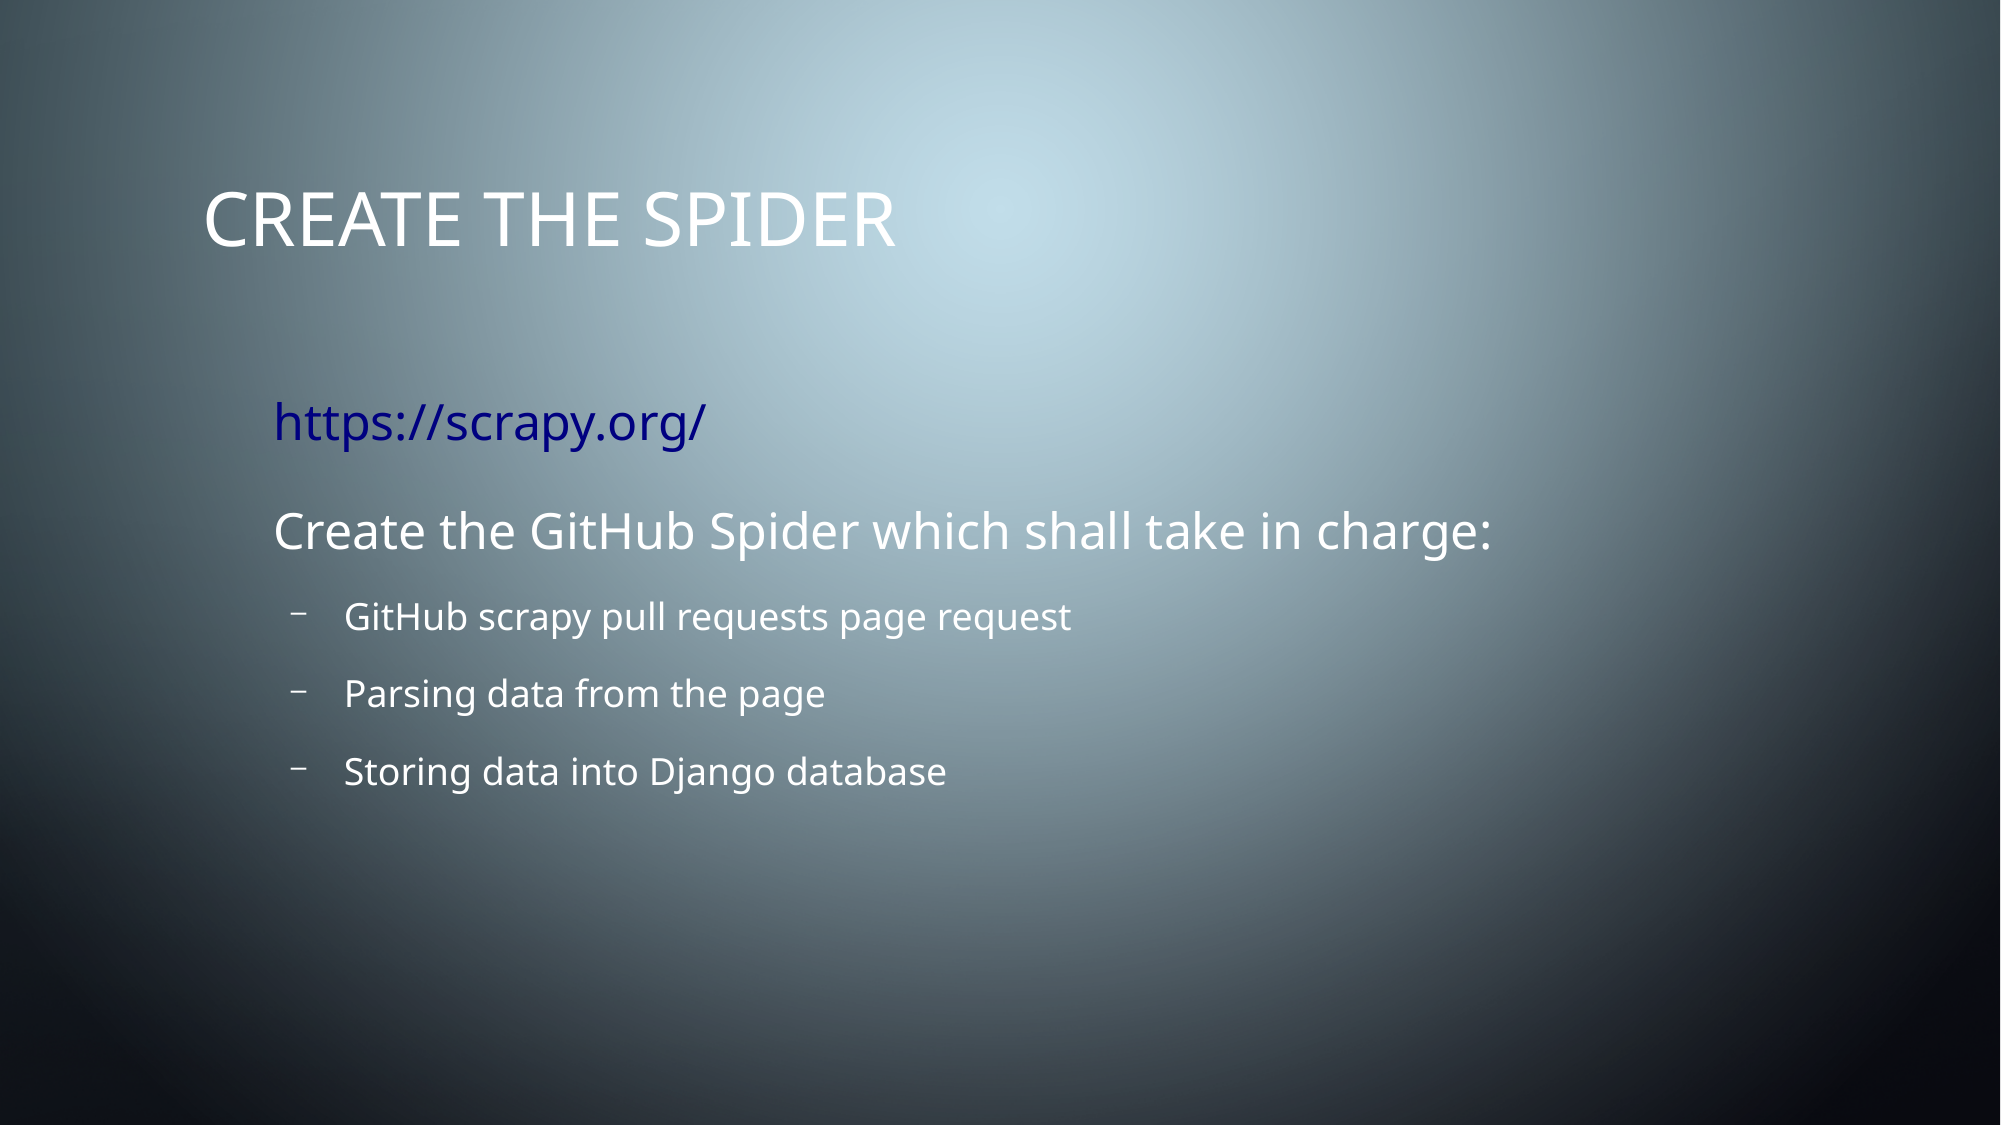

# CREATE THE SPIDER
https://scrapy.org/
Create the GitHub Spider which shall take in charge:
GitHub scrapy pull requests page request
Parsing data from the page
Storing data into Django database